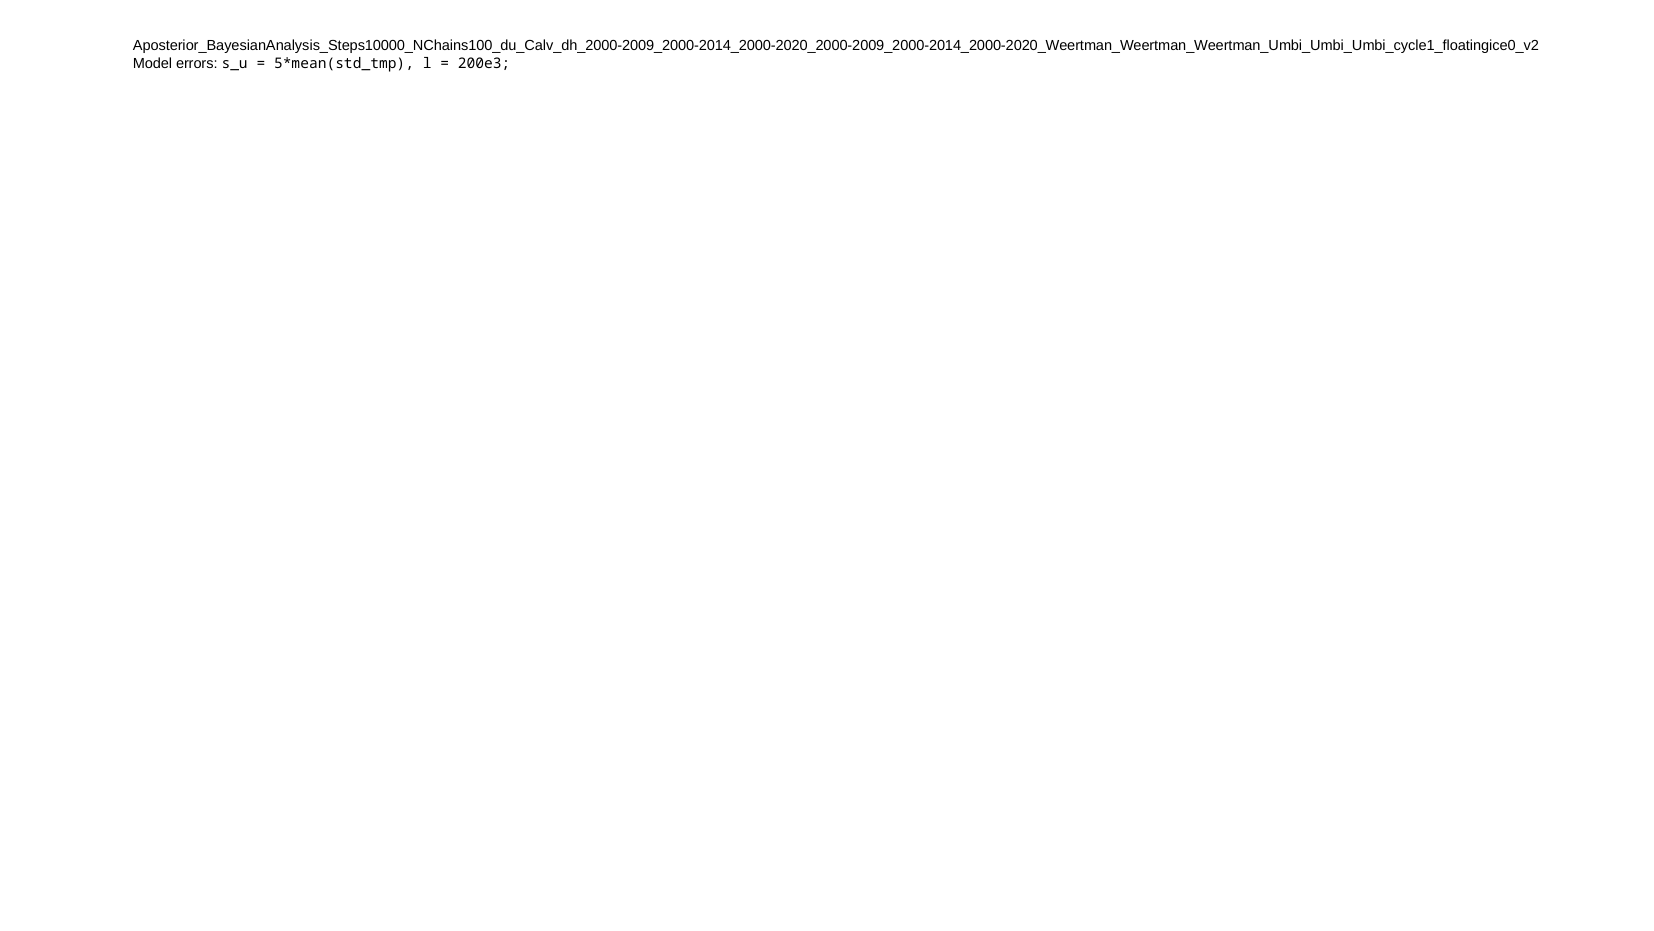

Aposterior_BayesianAnalysis_Steps10000_NChains100_du_Calv_dh_2000-2009_2000-2014_2000-2020_2000-2009_2000-2014_2000-2020_Weertman_Weertman_Weertman_Umbi_Umbi_Umbi_cycle1_floatingice0_v2
Model errors: s_u = 5*mean(std_tmp), l = 200e3;